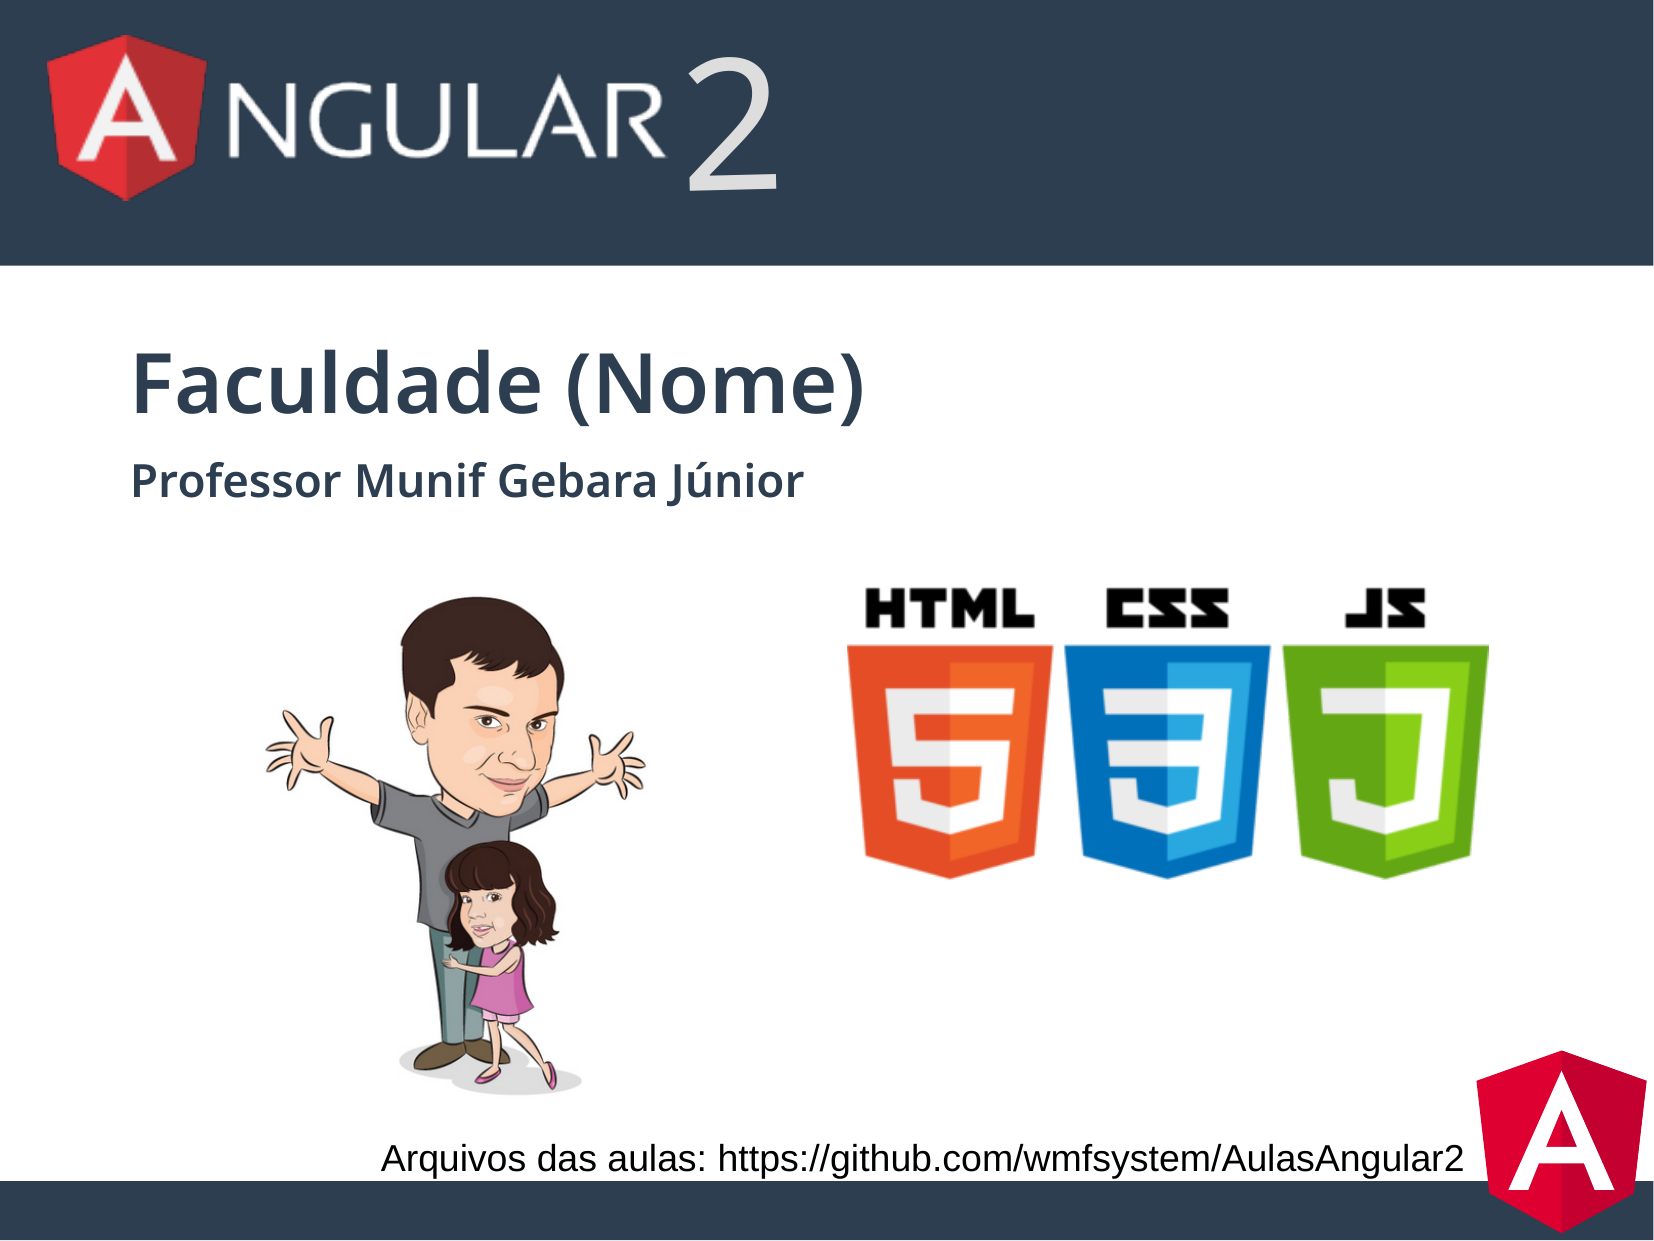

# 2
Faculdade (Nome)
Professor Munif Gebara Júnior
Arquivos das aulas: https://github.com/wmfsystem/AulasAngular2